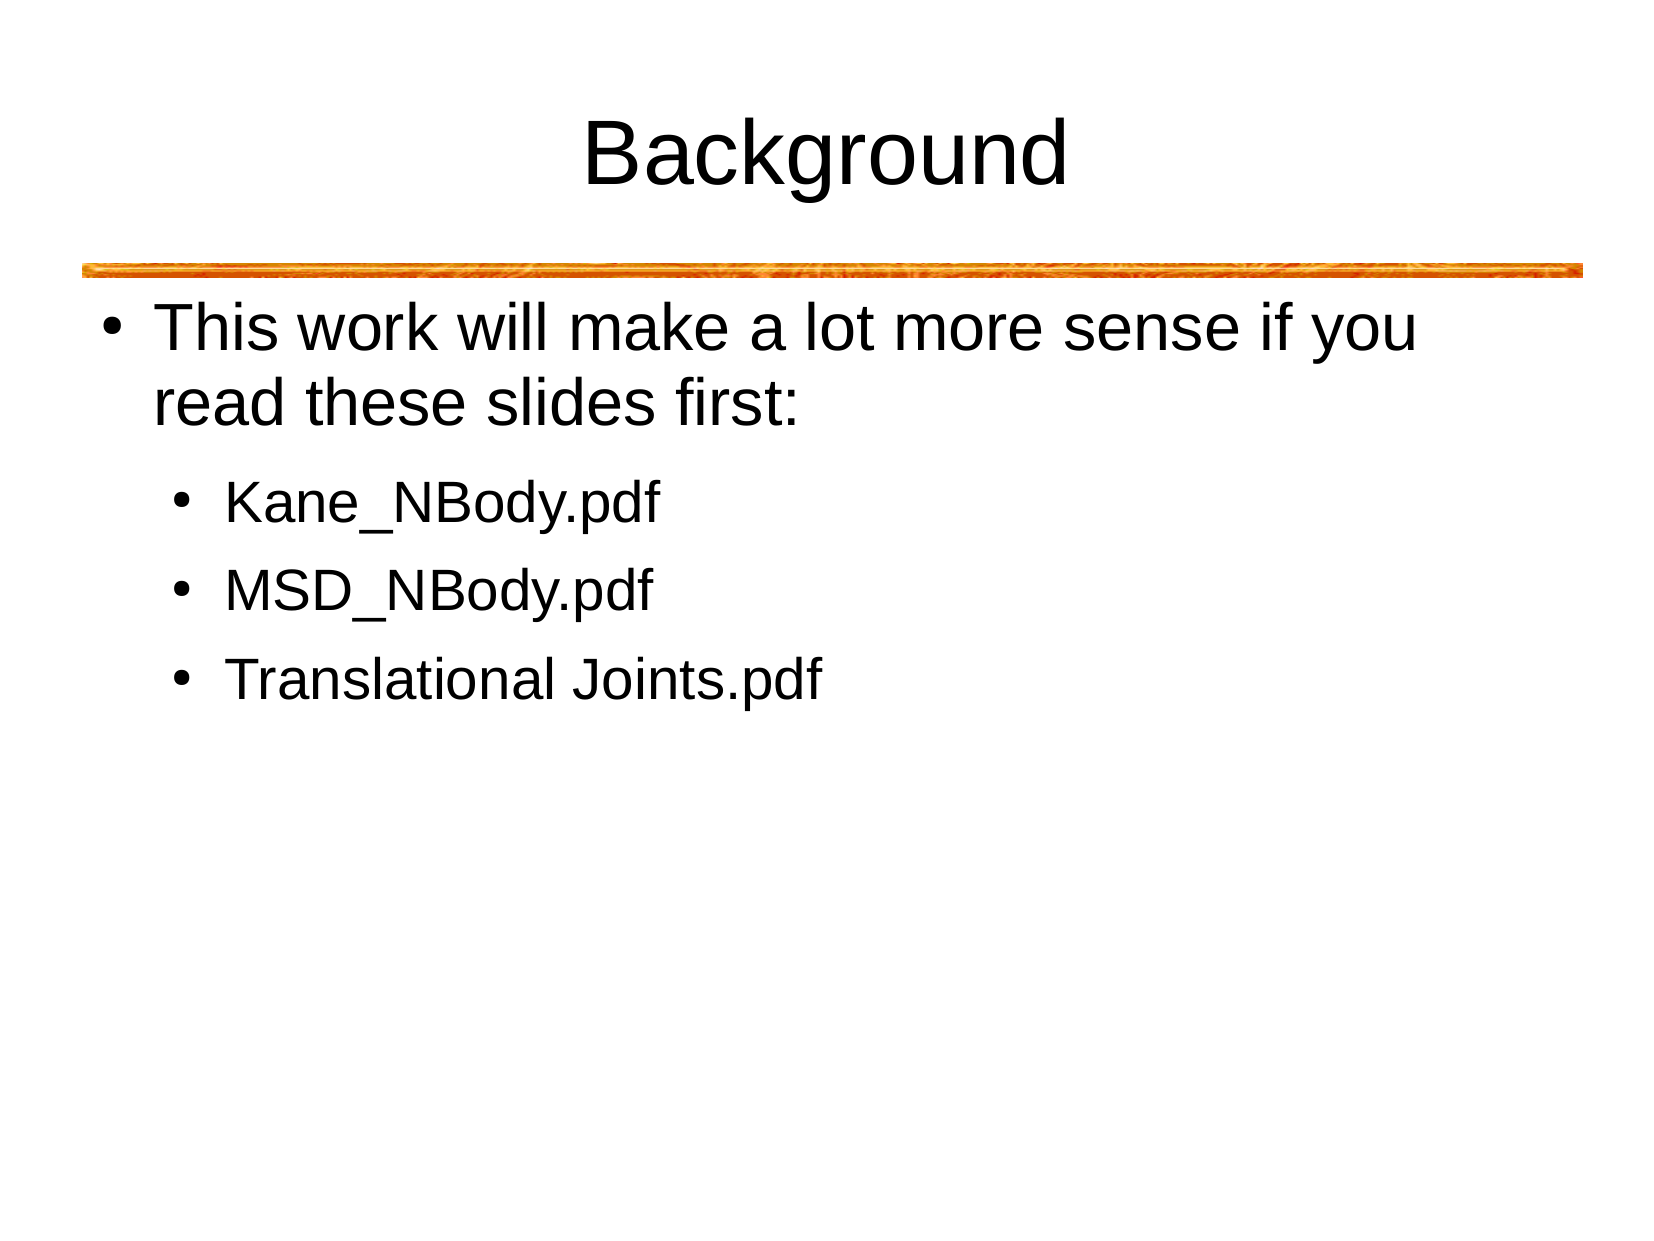

# Background
This work will make a lot more sense if you read these slides first:
Kane_NBody.pdf
MSD_NBody.pdf
Translational Joints.pdf